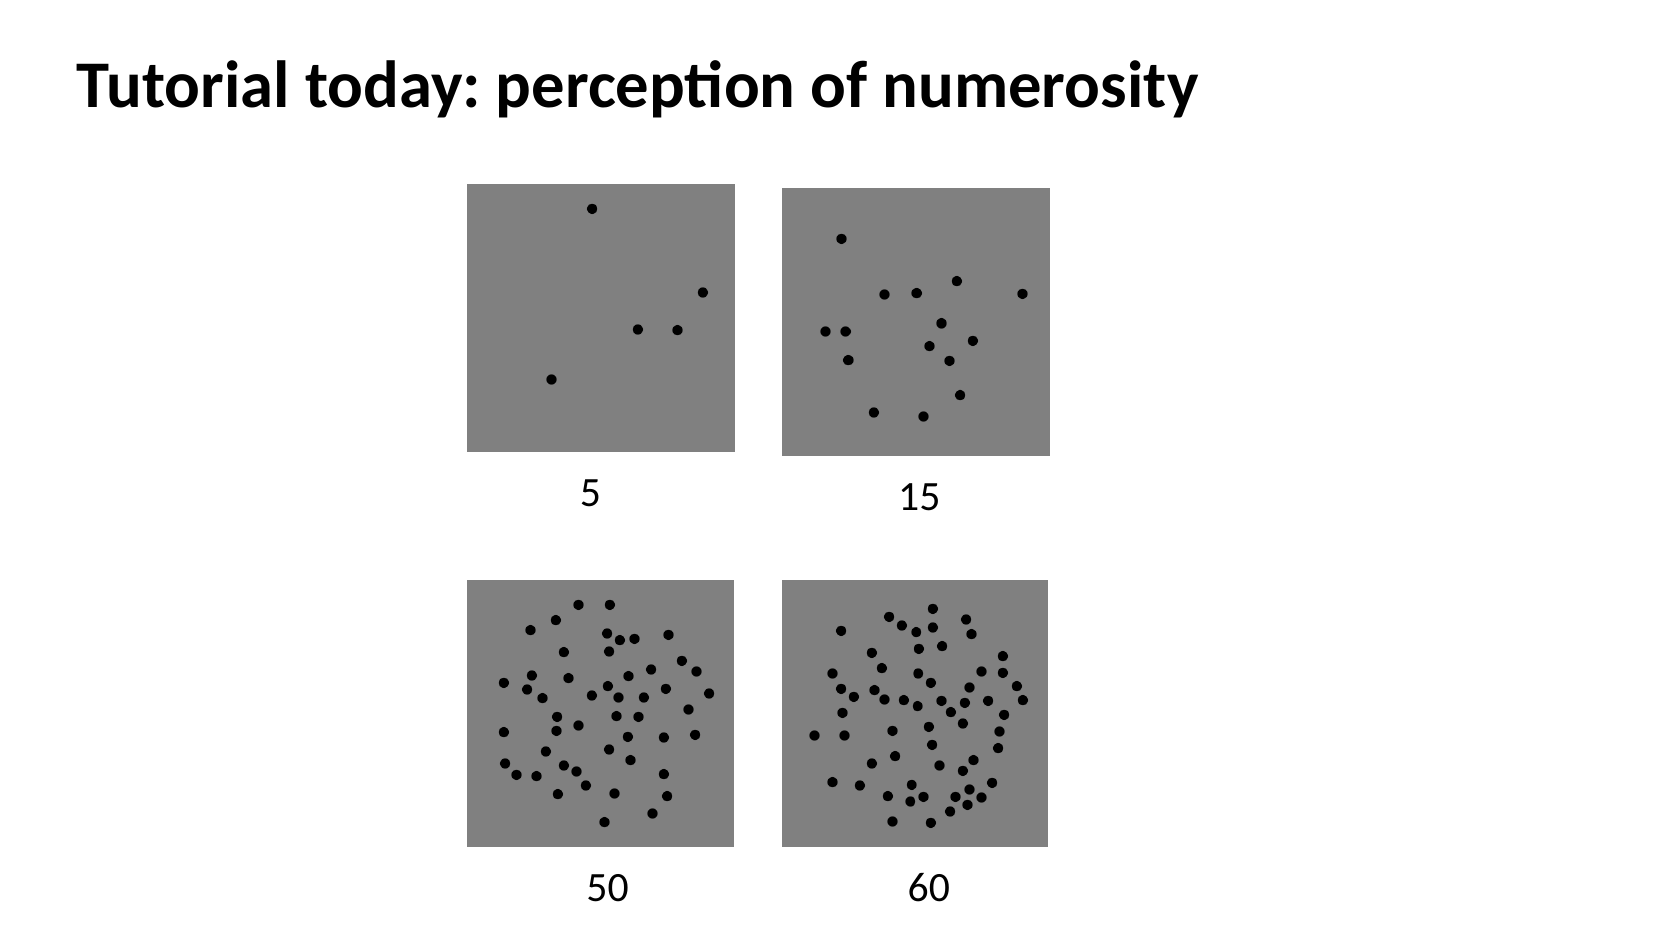

# Tutorial today: perception of numerosity
5
15
50
60